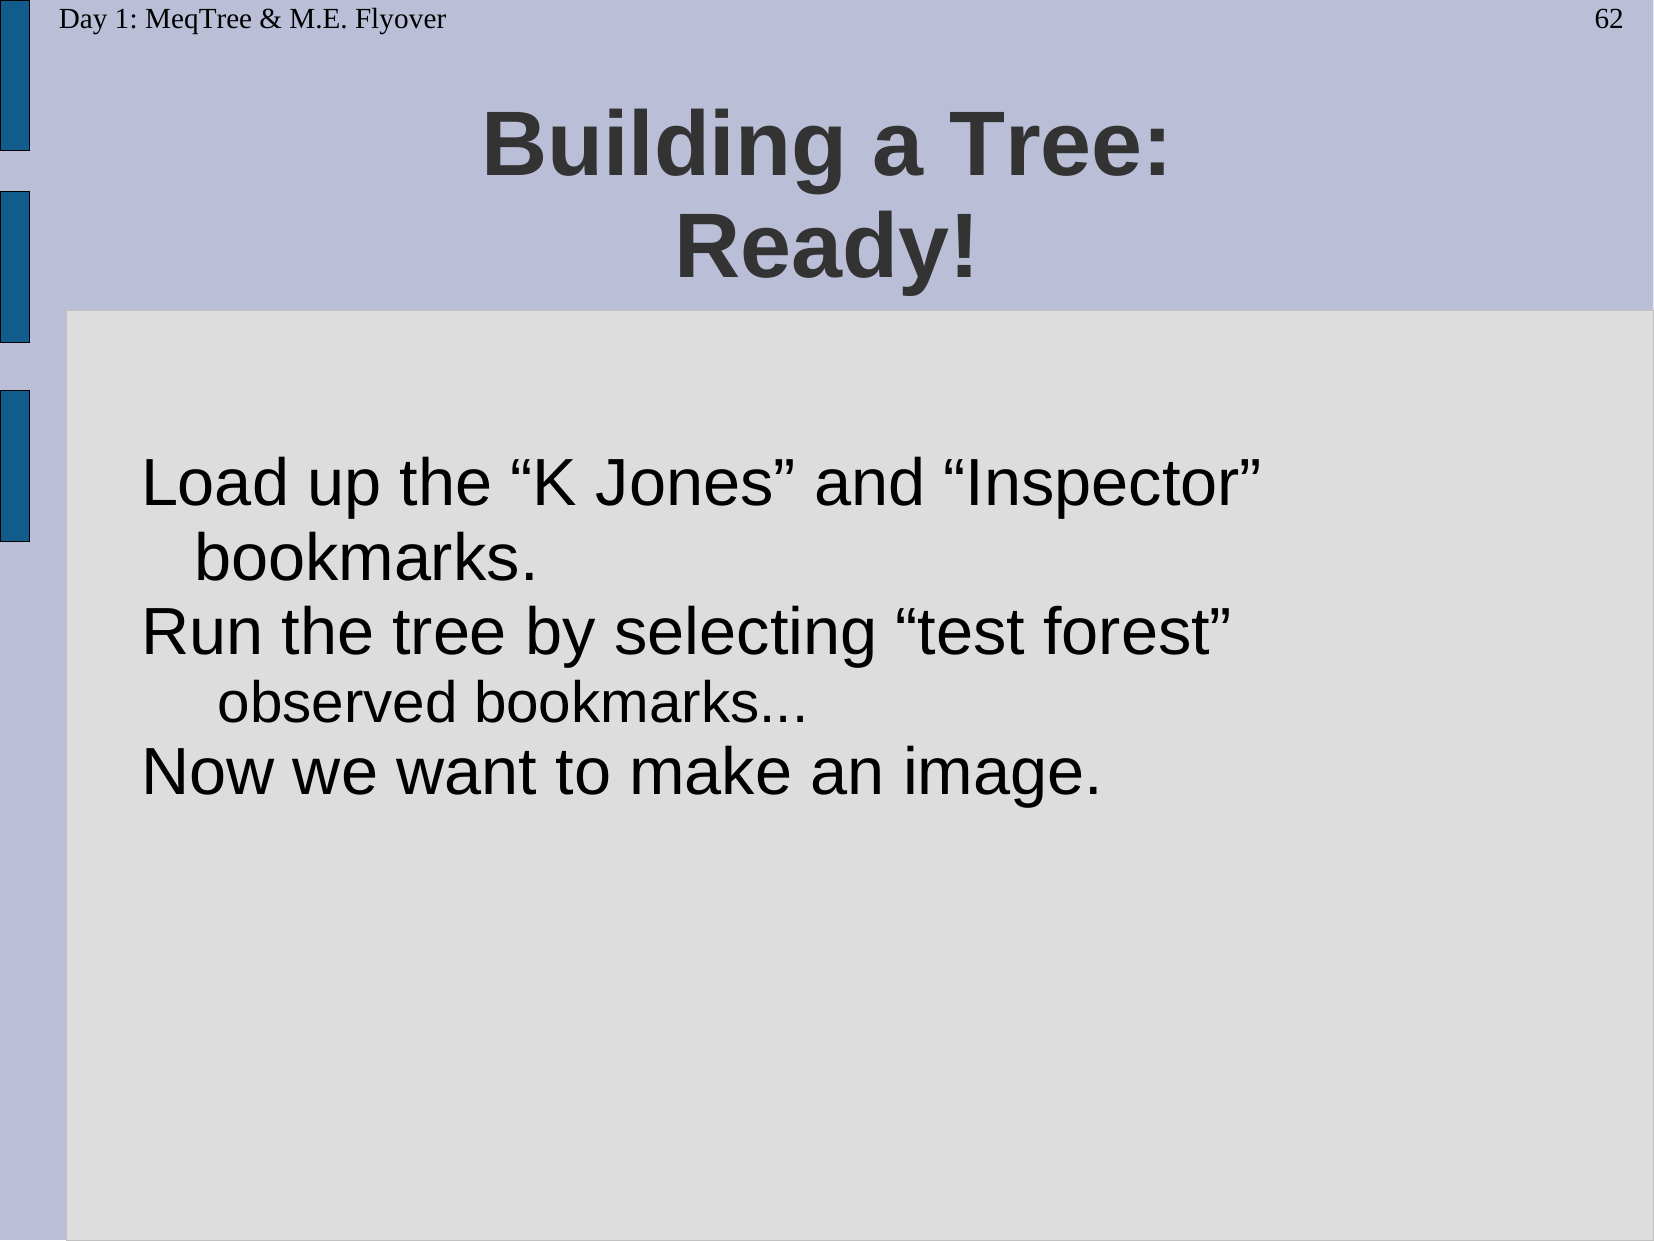

Day 1: MeqTree & M.E. Flyover
62
# Building a Tree: Ready!
Load up the “K Jones” and “Inspector” bookmarks.
Run the tree by selecting “test forest”
observed bookmarks...
Now we want to make an image.